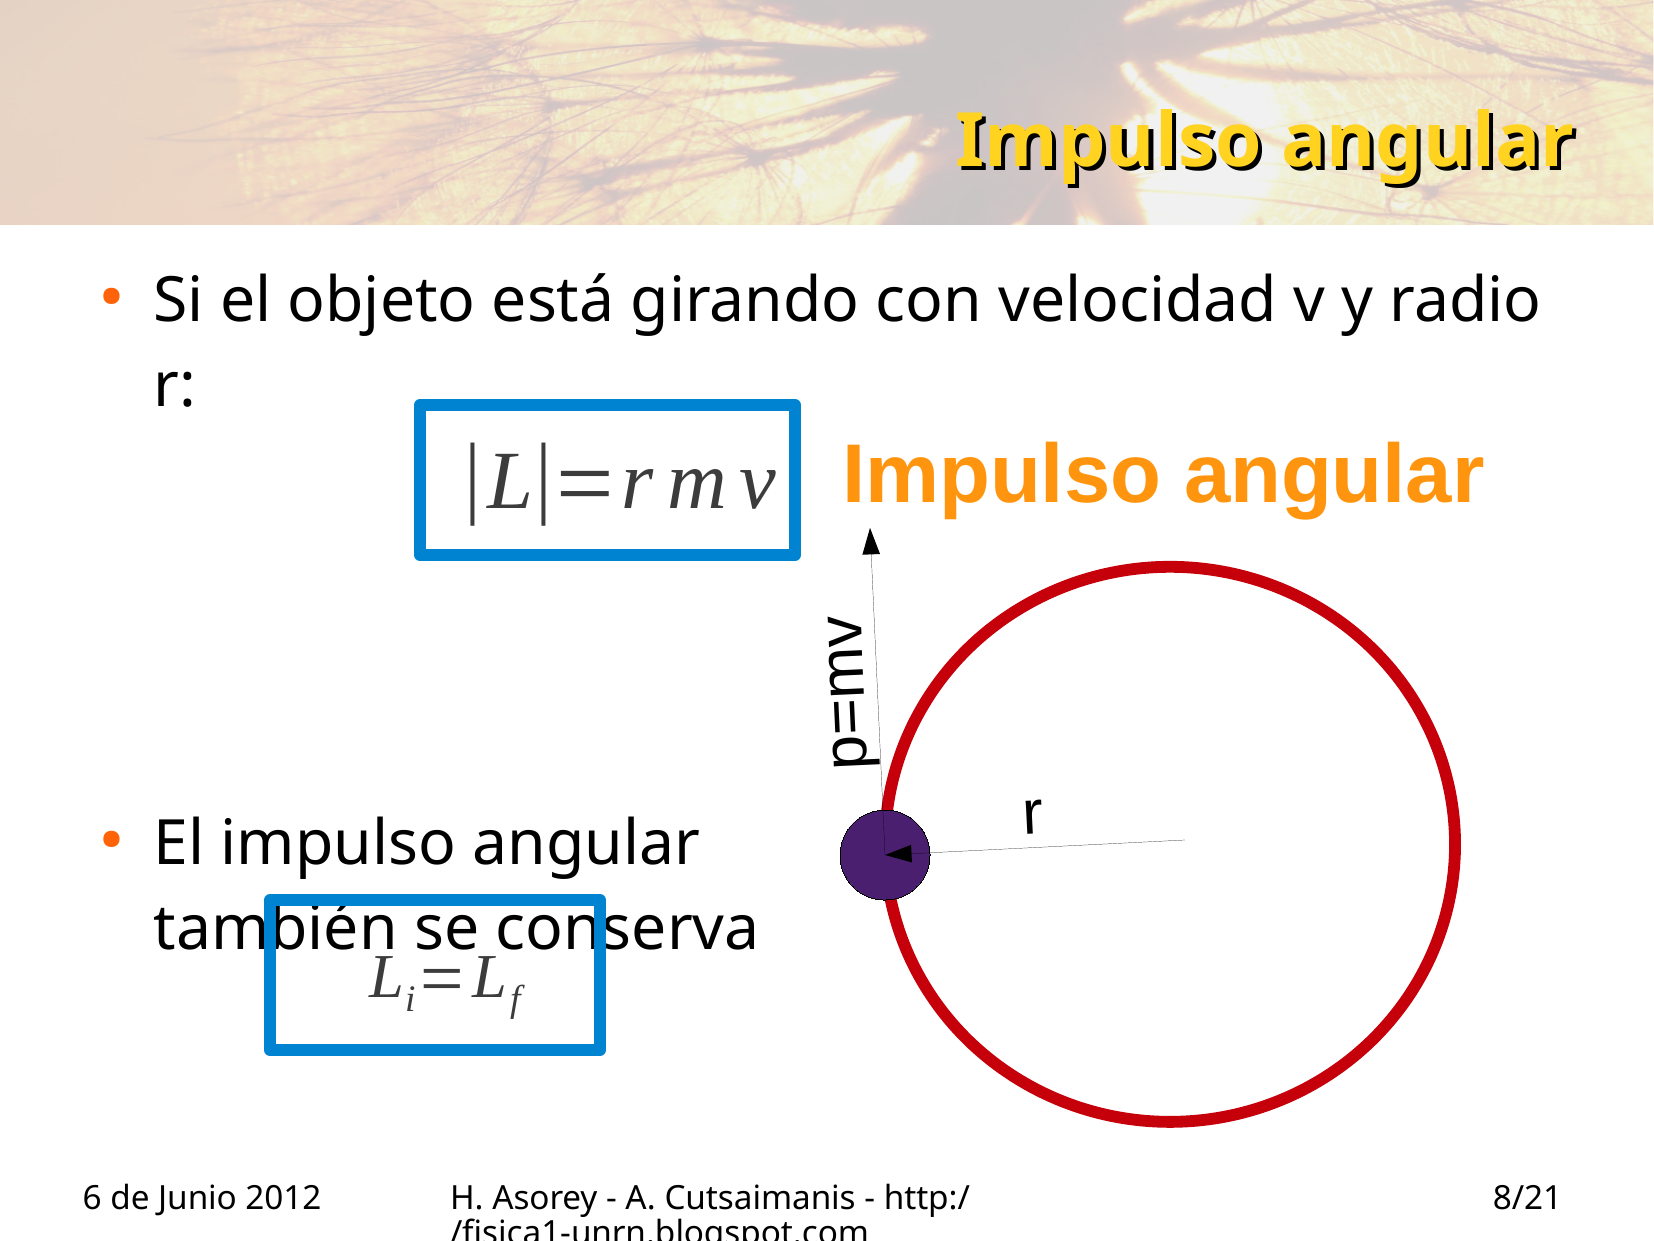

# Impulso angular
Si el objeto está girando con velocidad v y radio r:
El impulso angular
también se conserva
Impulso angular
p=mv
r
6 de Junio 2012
H. Asorey - A. Cutsaimanis - http://fisica1-unrn.blogspot.com
8